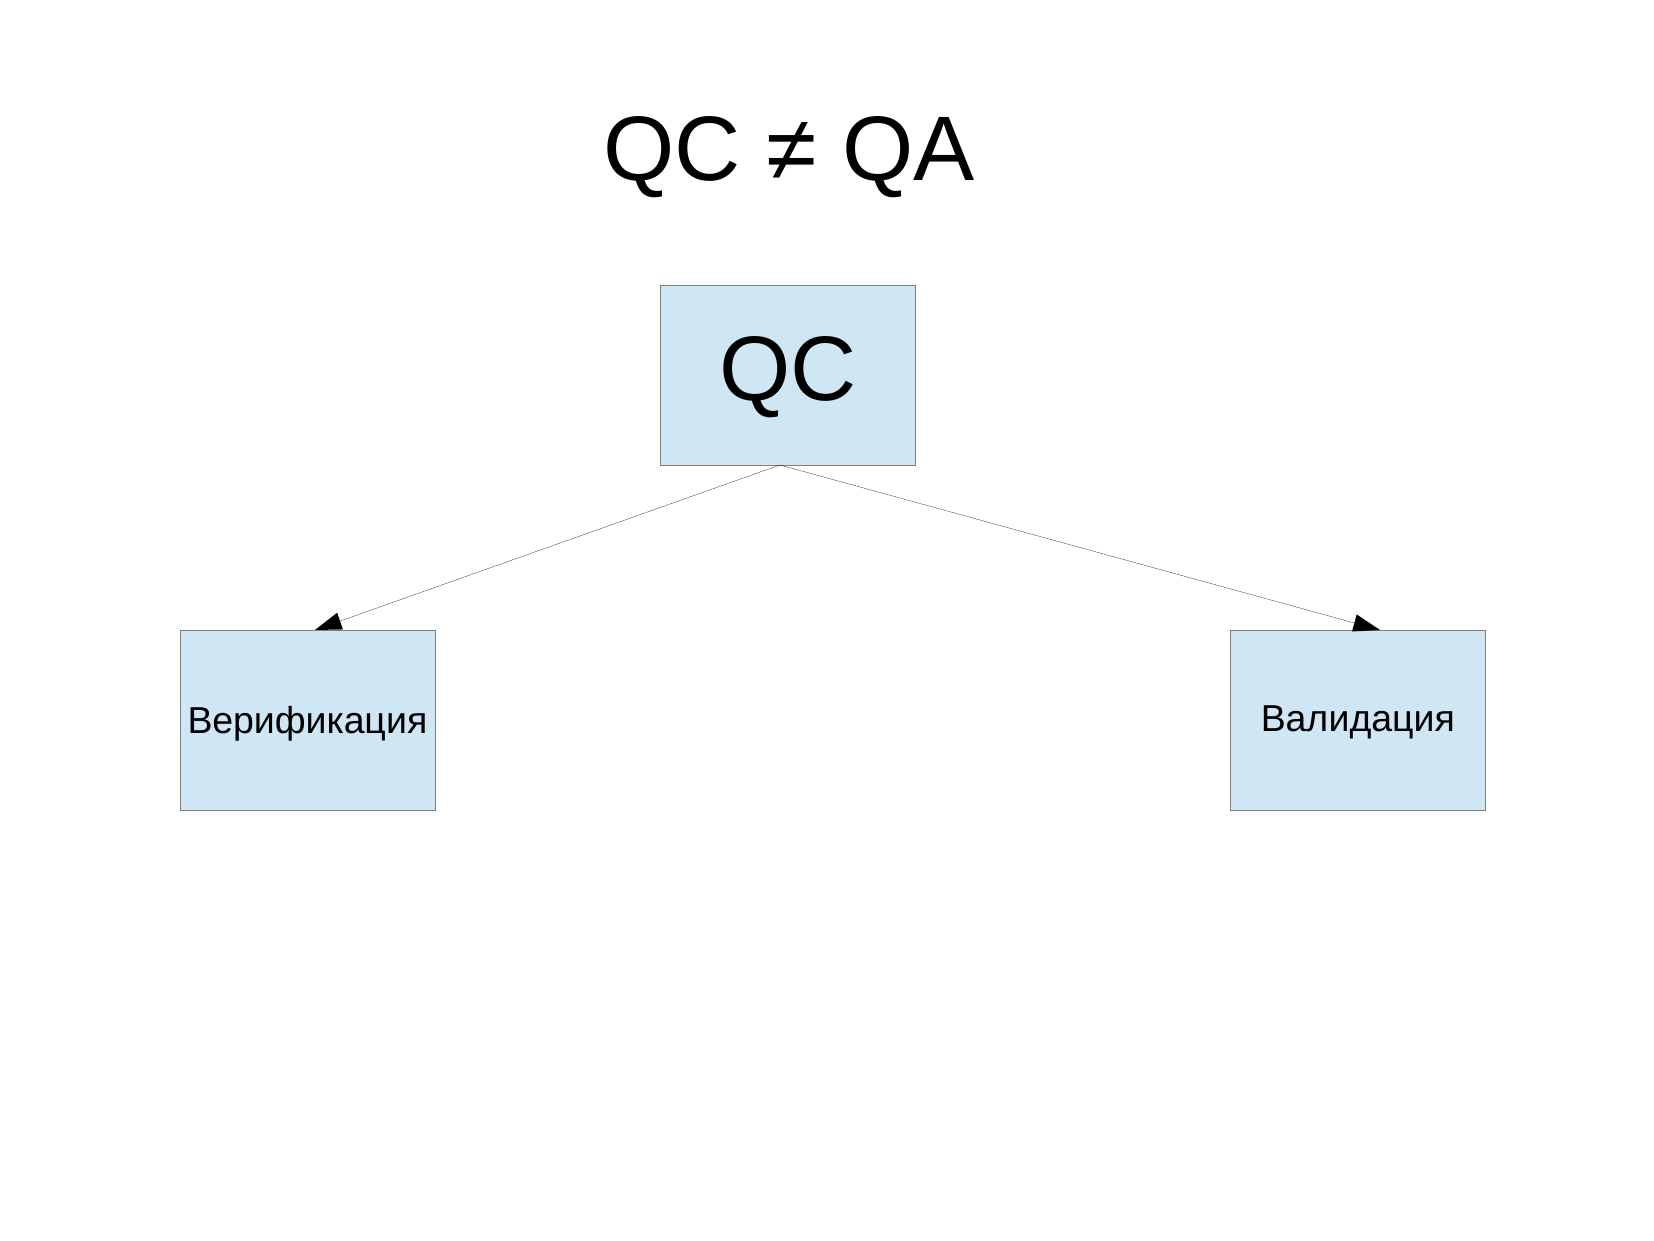

# QC ≠ QA
QC
Верификация
Валидация